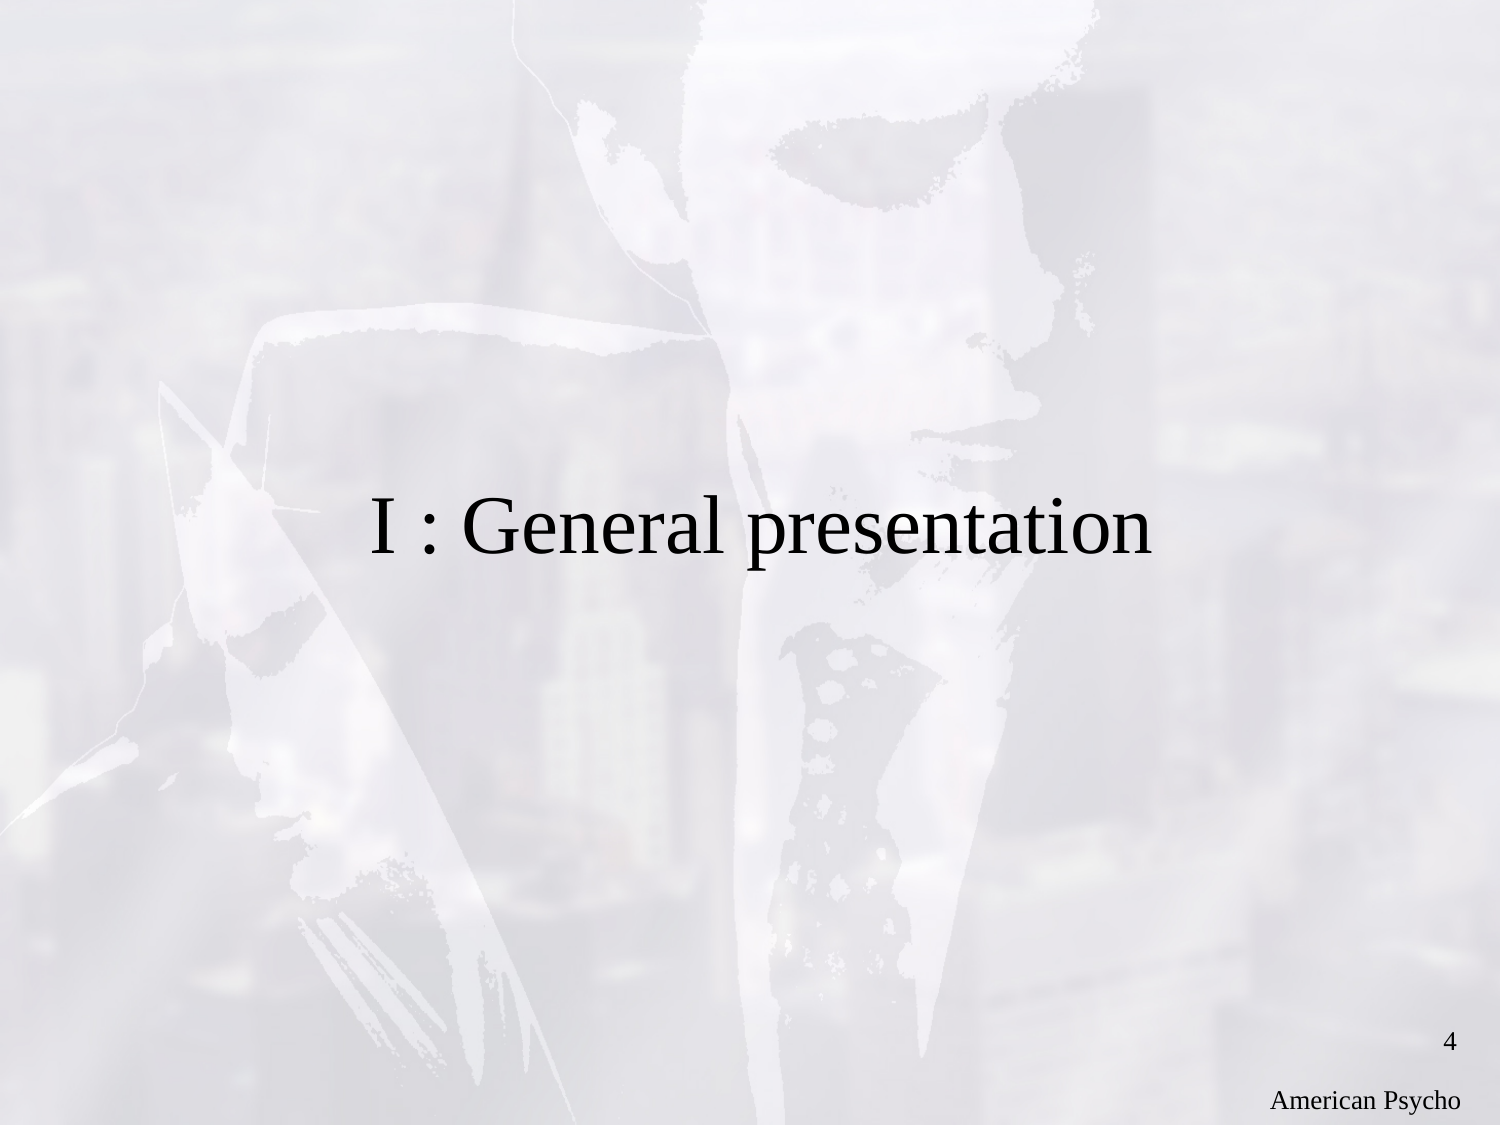

# I : General presentation
4
American Psycho